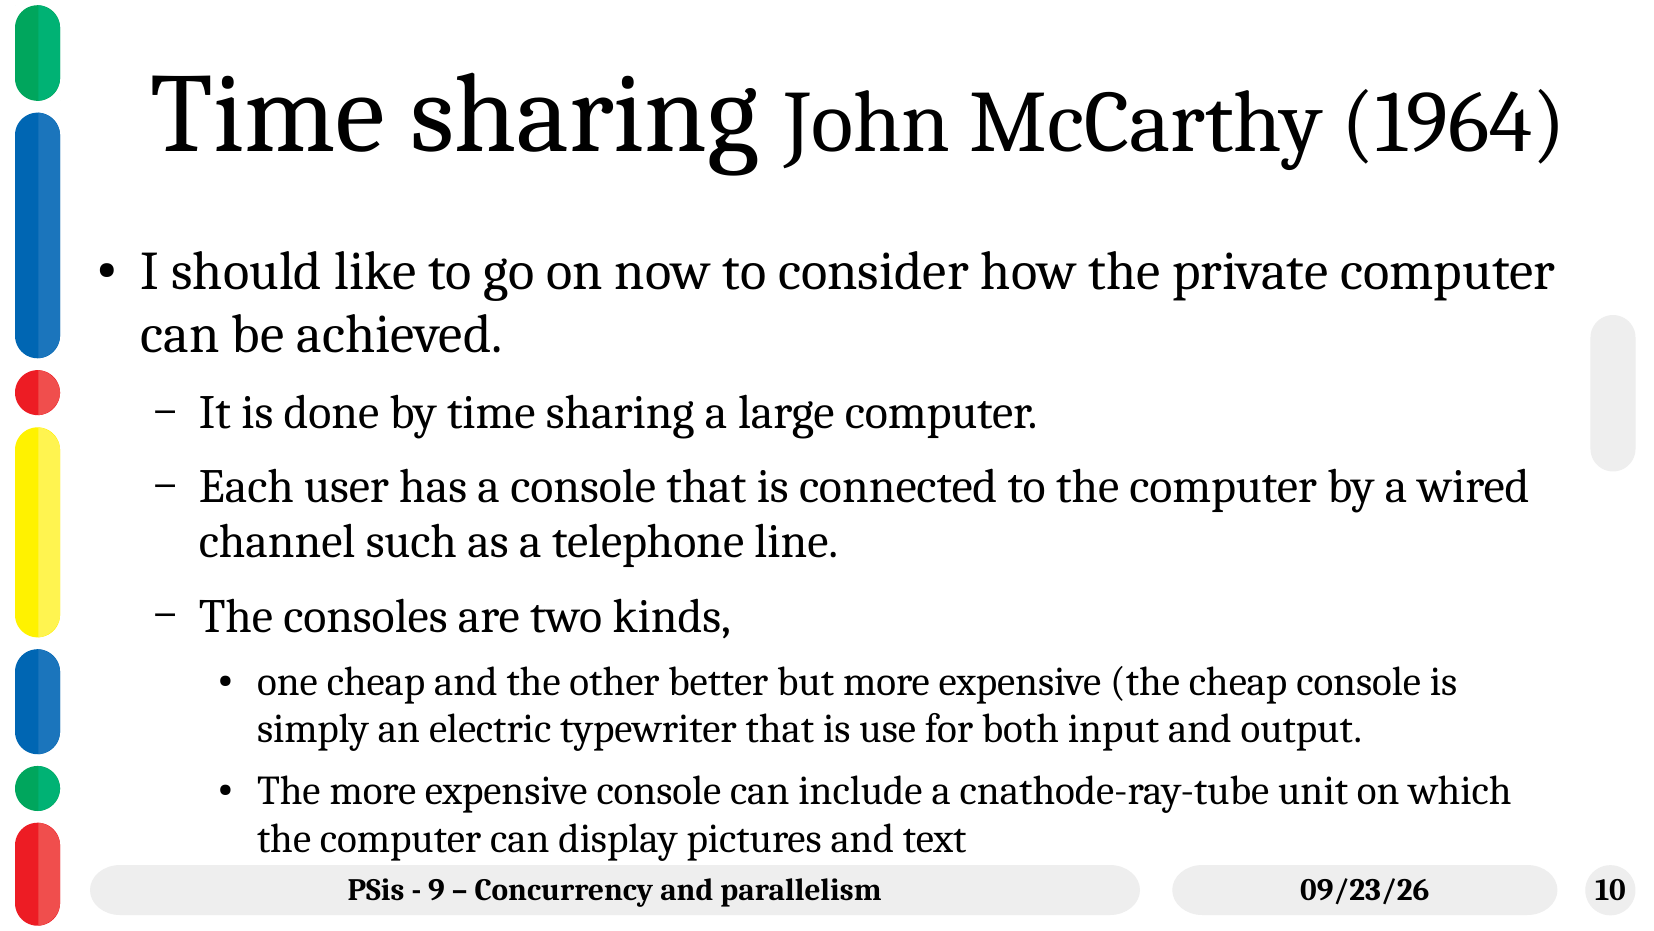

# Time sharing John McCarthy (1964)
I should like to go on now to consider how the private computer can be achieved.
It is done by time sharing a large computer.
Each user has a console that is connected to the computer by a wired channel such as a telephone line.
The consoles are two kinds,
one cheap and the other better but more expensive (the cheap console is simply an electric typewriter that is use for both input and output.
The more expensive console can include a cnathode-ray-tube unit on which the computer can display pictures and text
PSis - 9 – Concurrency and parallelism
10